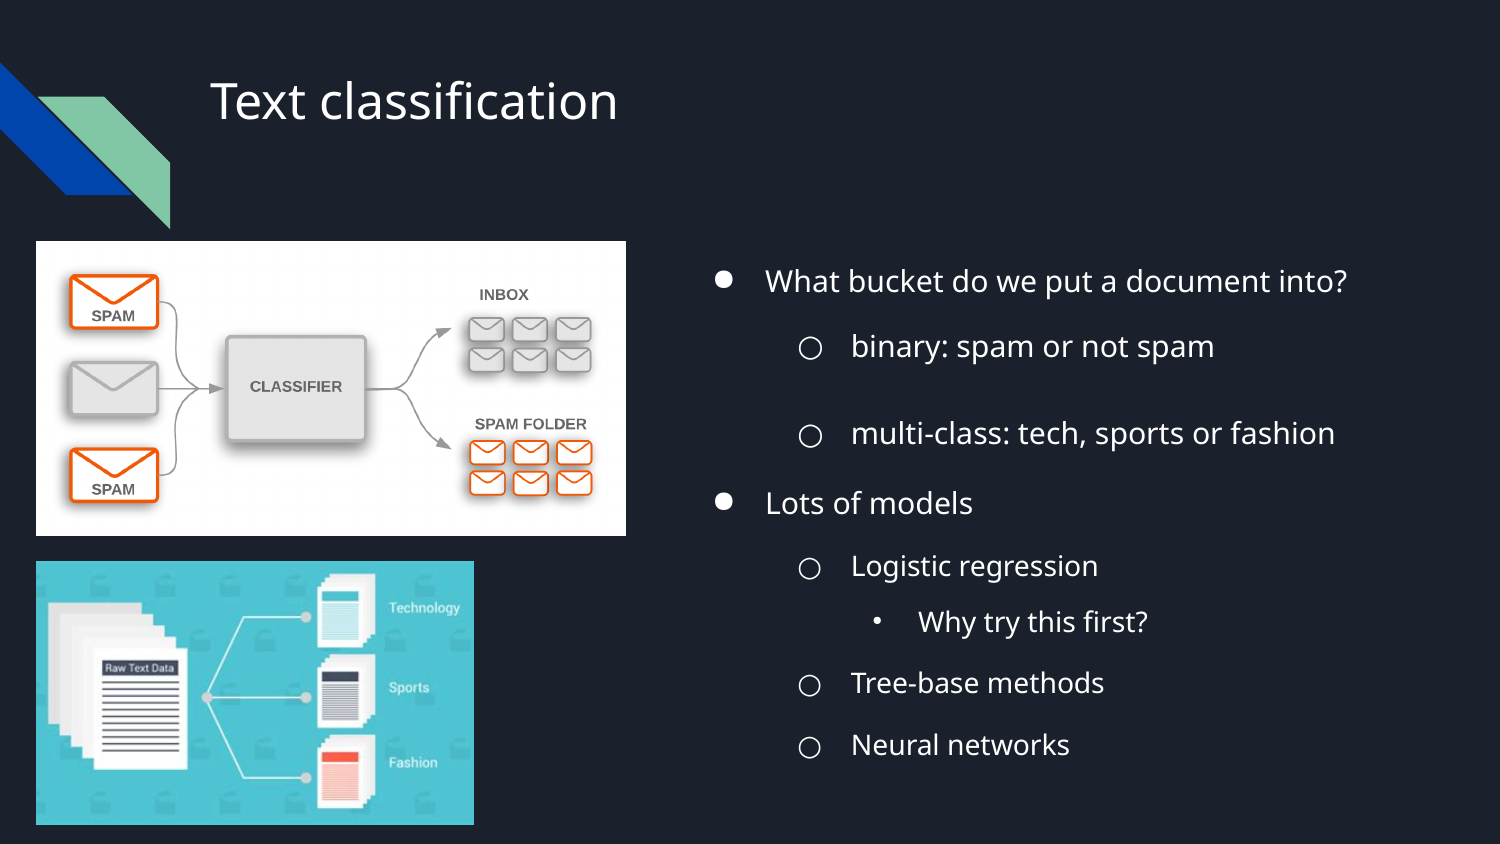

# Text classification
What bucket do we put a document into?
binary: spam or not spam
multi-class: tech, sports or fashion
Lots of models
Logistic regression
Why try this first?
Tree-base methods
Neural networks